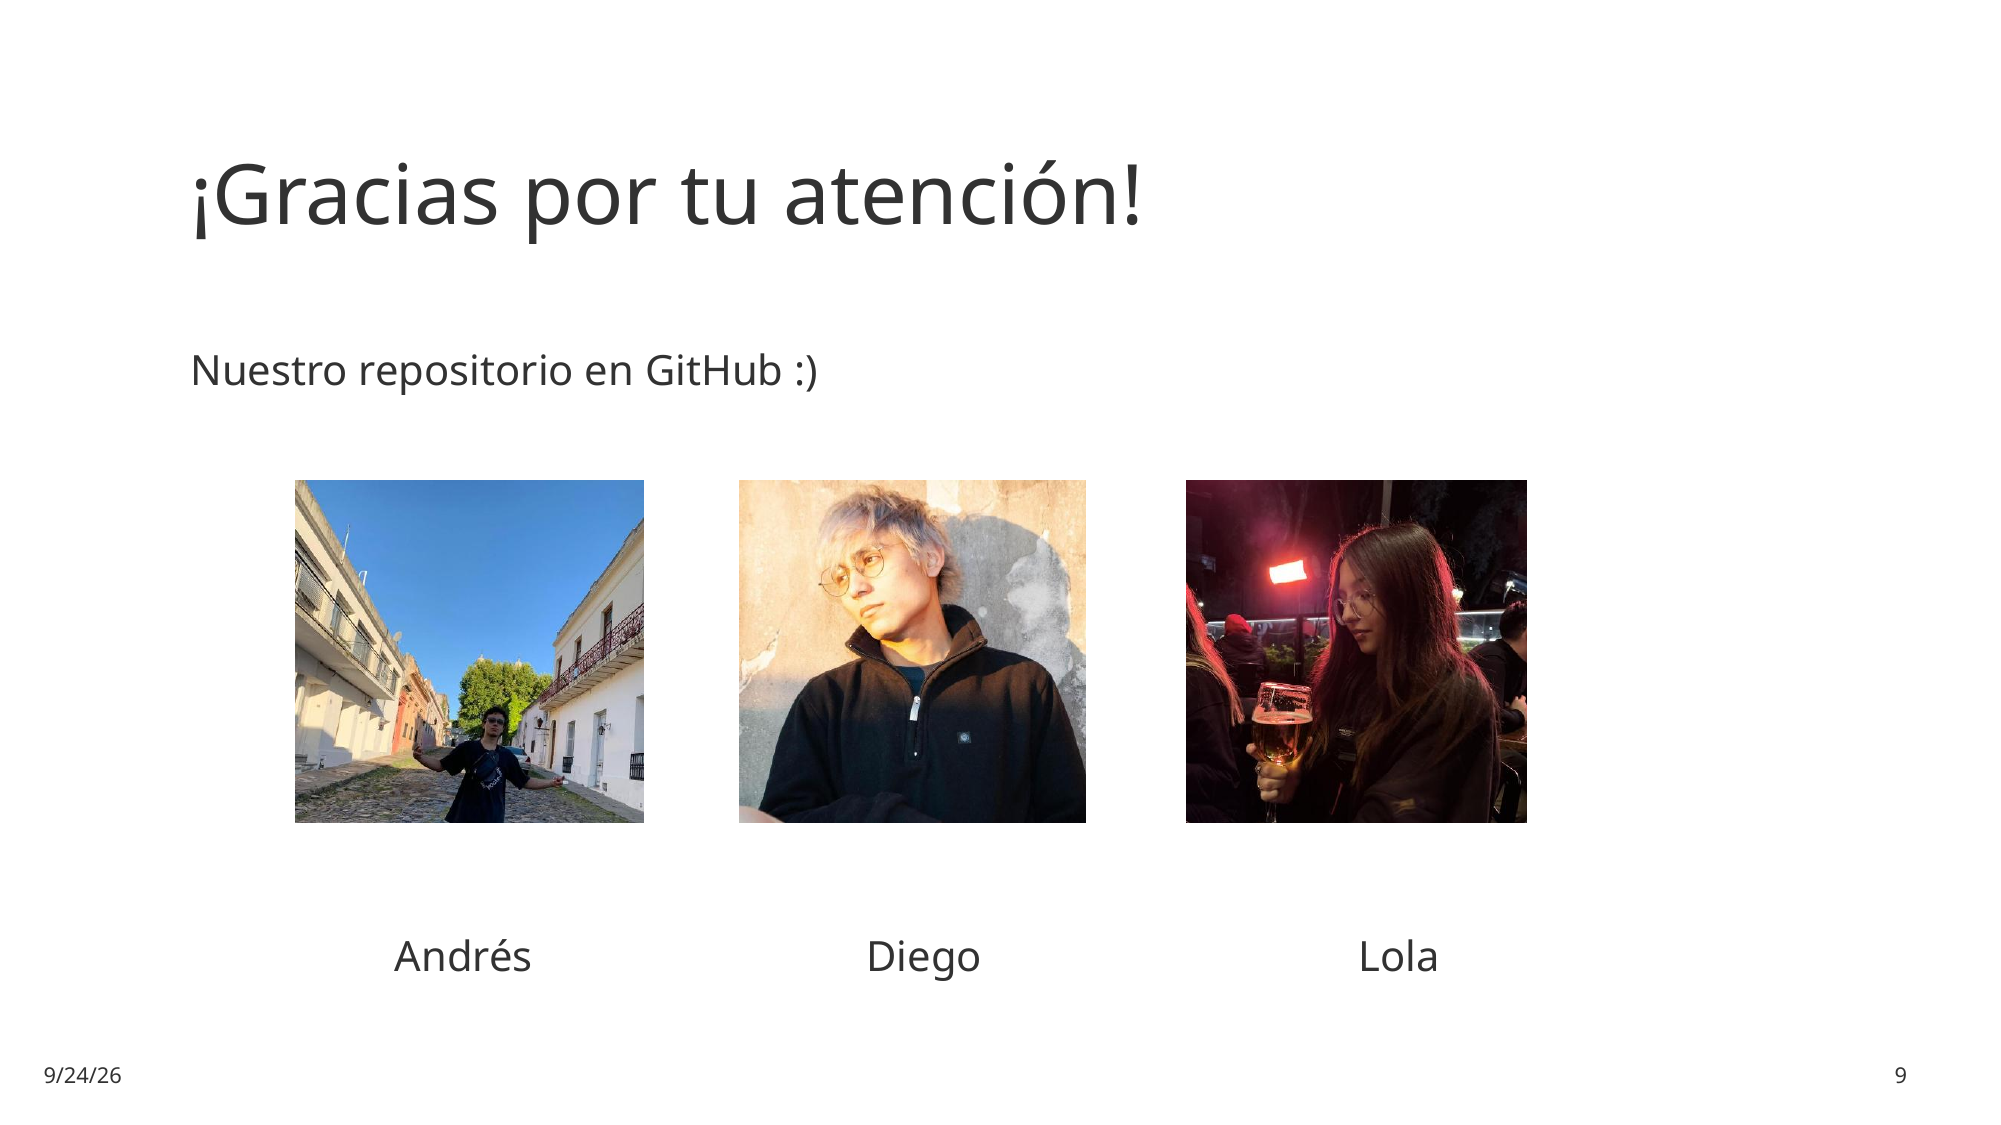

# ¡Gracias por tu atención!
Nuestro repositorio en GitHub :)
                   Andrés                               Diego                                   Lola